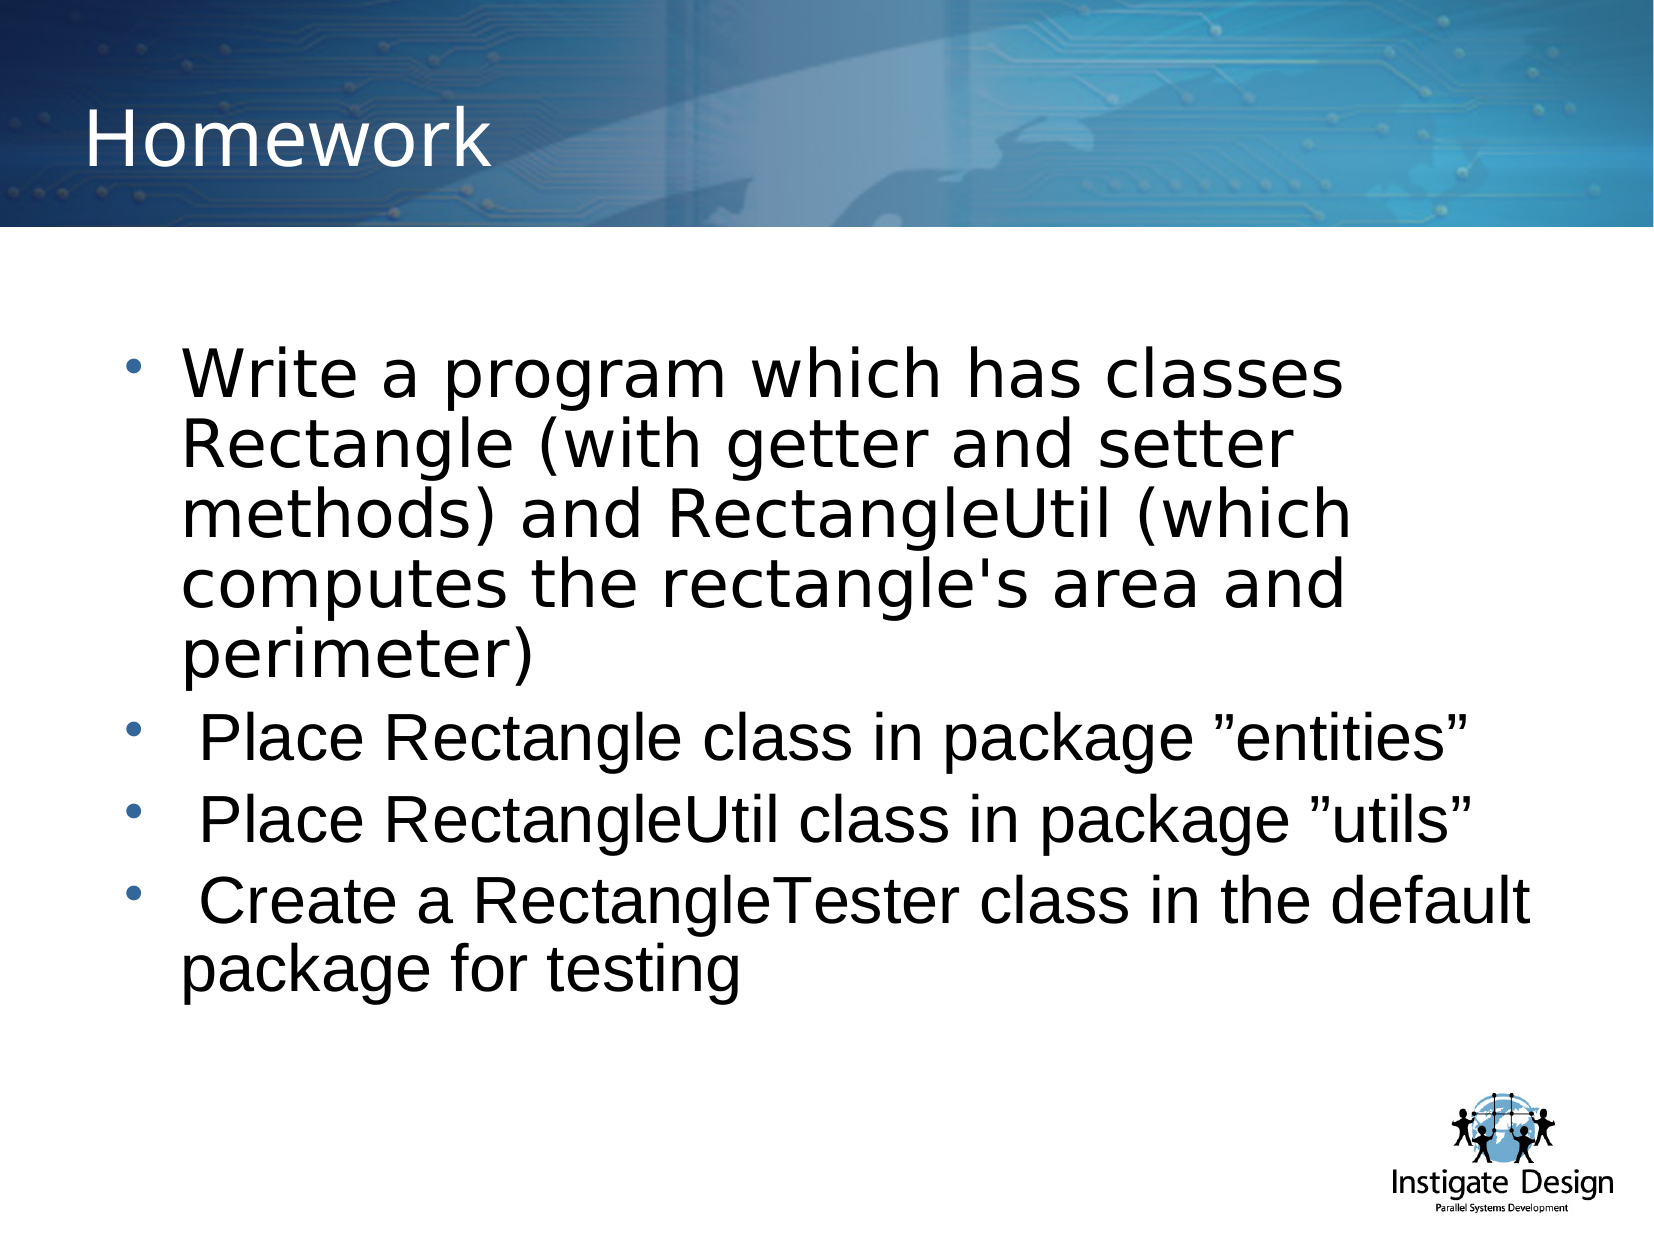

# Homework
Write a program which has classes Rectangle (with getter and setter methods) and RectangleUtil (which computes the rectangle's area and perimeter)
 Place Rectangle class in package ”entities”
 Place RectangleUtil class in package ”utils”
 Create a RectangleTester class in the default package for testing